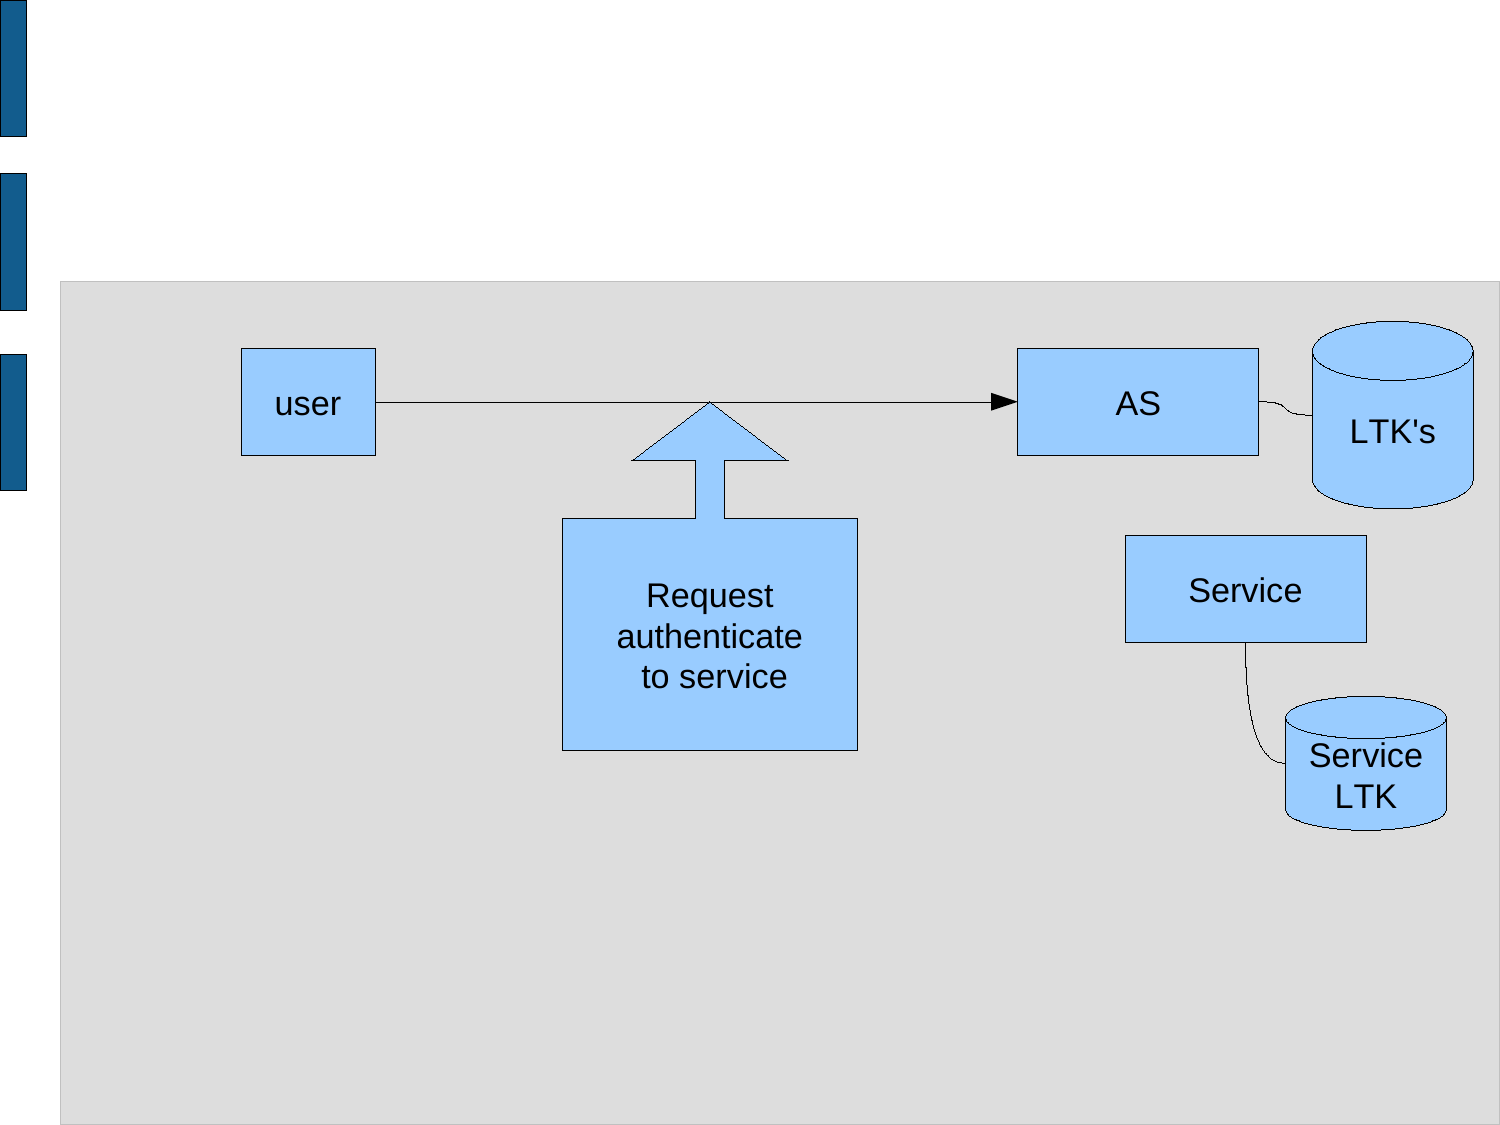

LTK's
user
AS
Request
authenticate
 to service
Service
Service
LTK